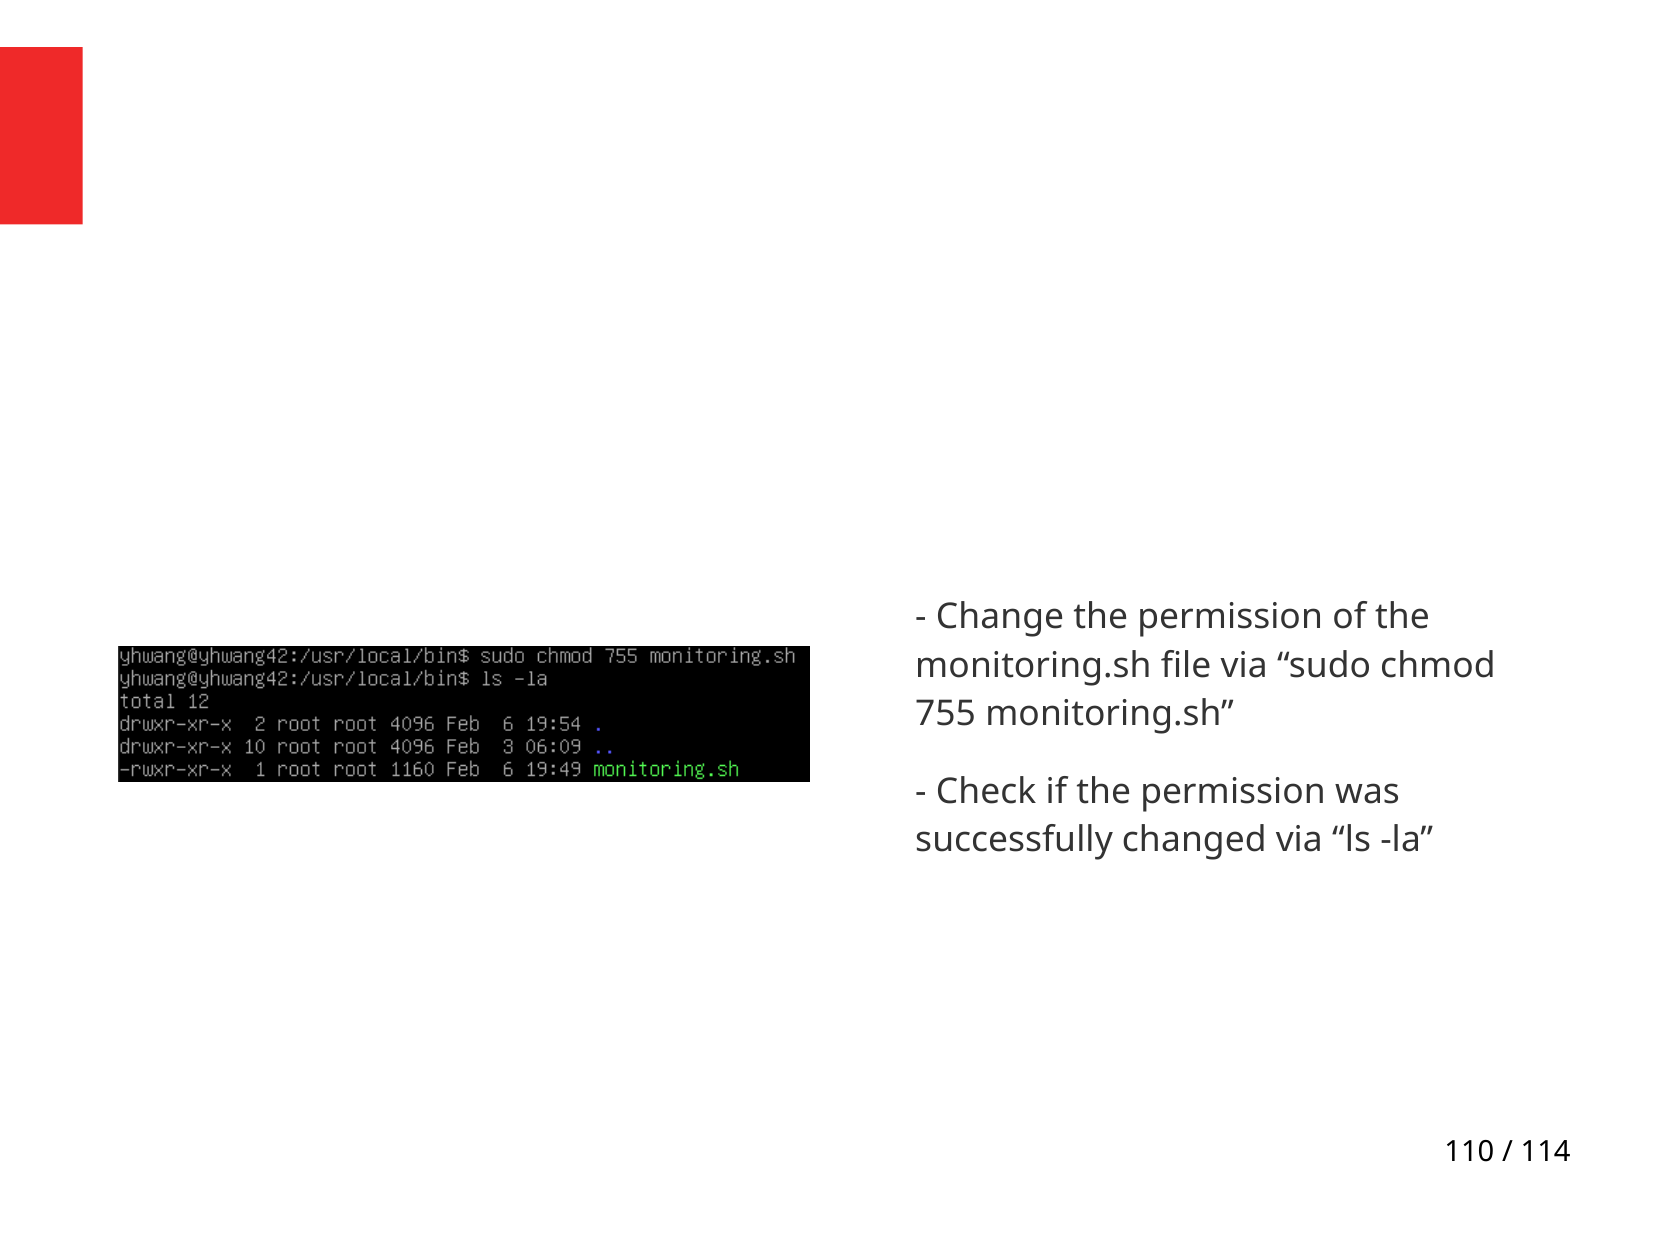

# - Change the permission of the monitoring.sh file via “sudo chmod 755 monitoring.sh”
- Check if the permission was successfully changed via “ls -la”
110